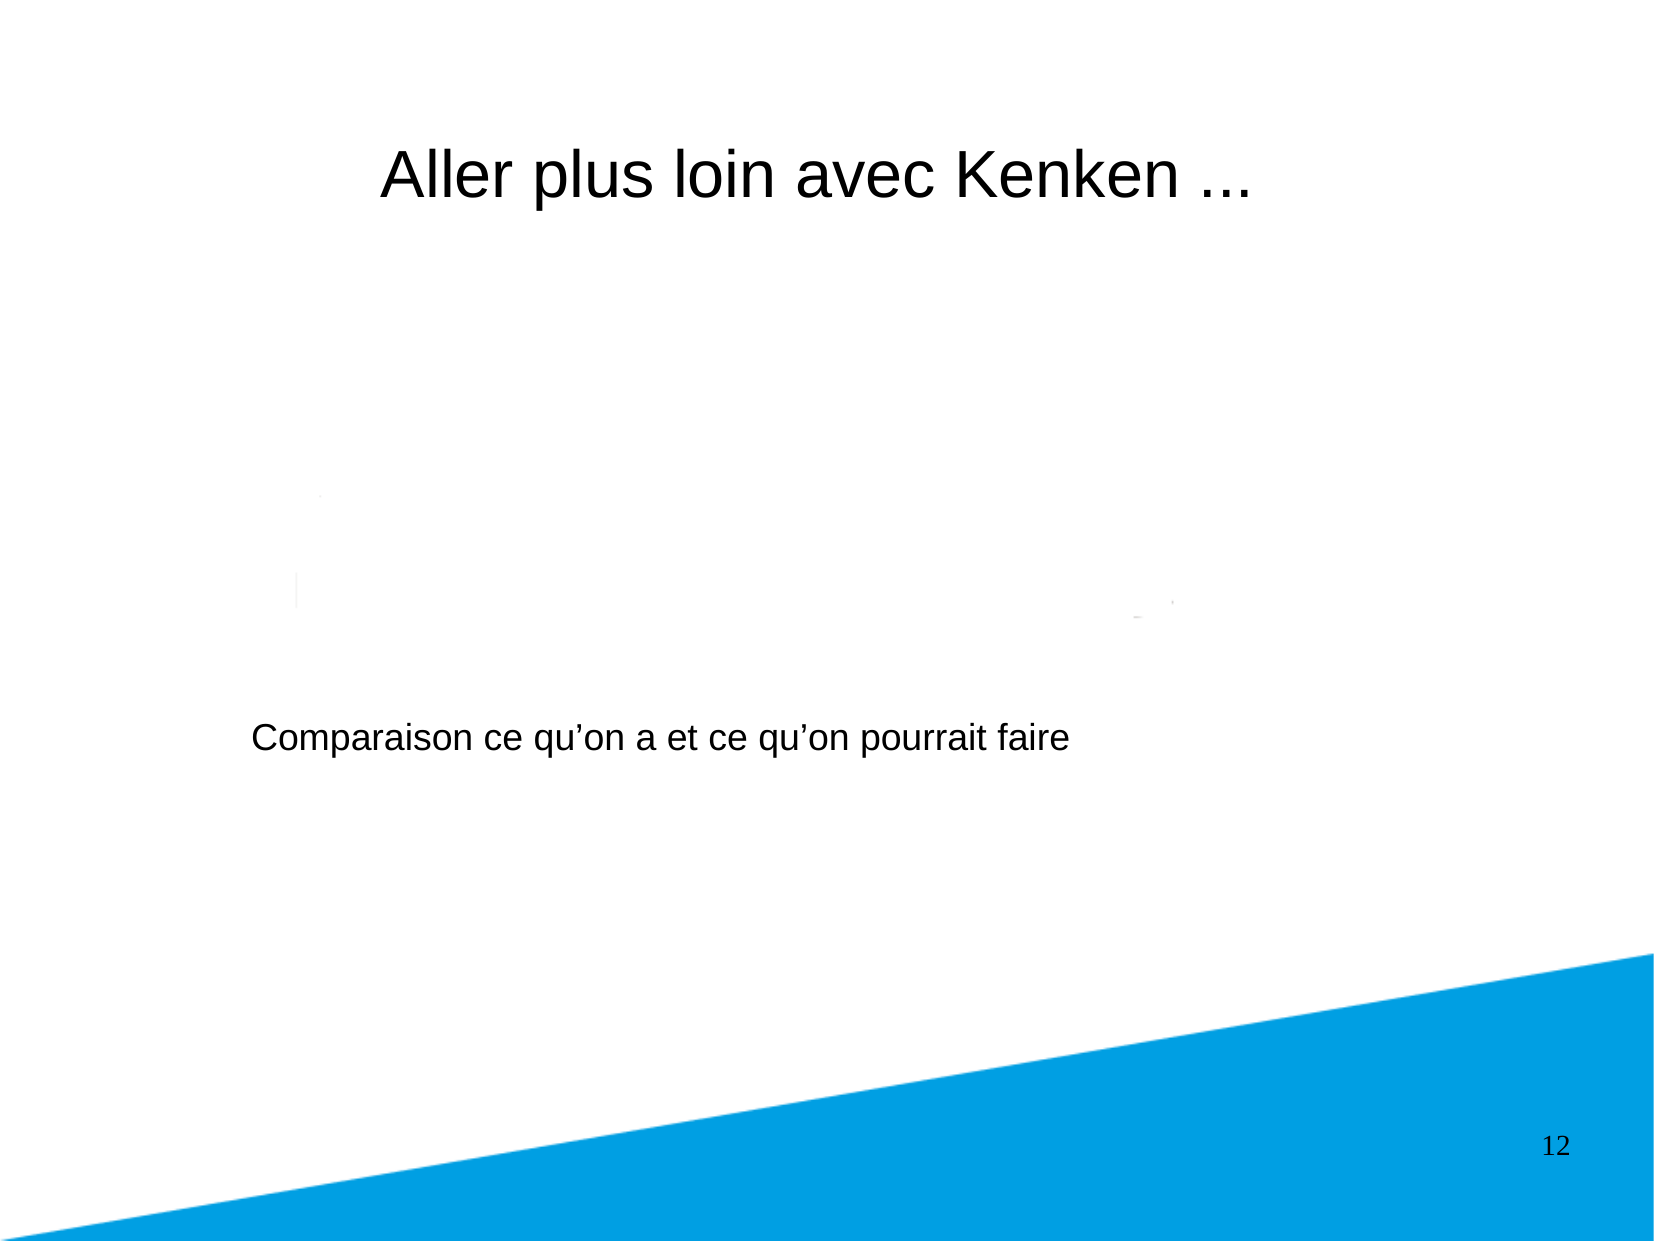

Aller plus loin avec Kenken ...
Comparaison ce qu’on a et ce qu’on pourrait faire
12